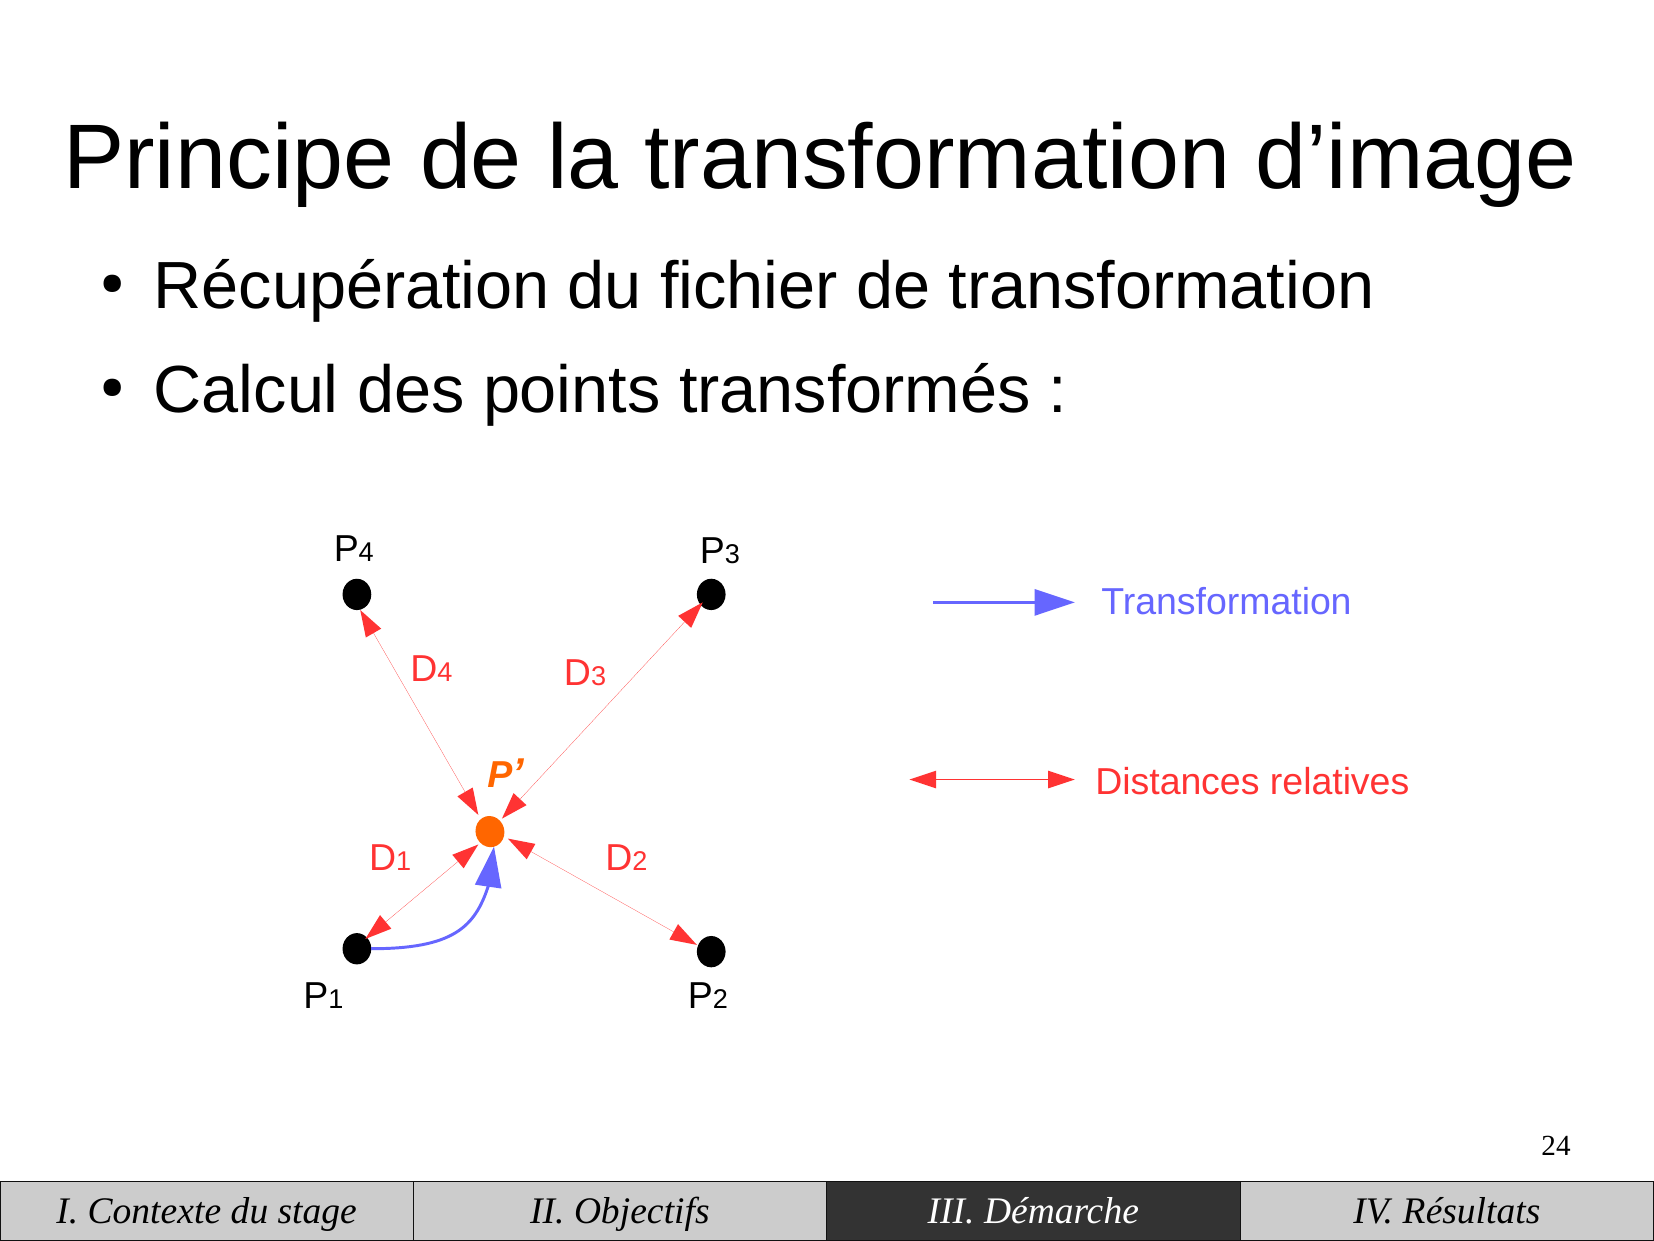

# Principe de la transformation d’image
Récupération du fichier de transformation
Calcul des points transformés :
P4
P3
Transformation
D4
D3
Distances relatives
P’
D1
D2
P1
P2
24
I. Contexte du stage
II. Objectifs
III. Démarche
IV. Résultats